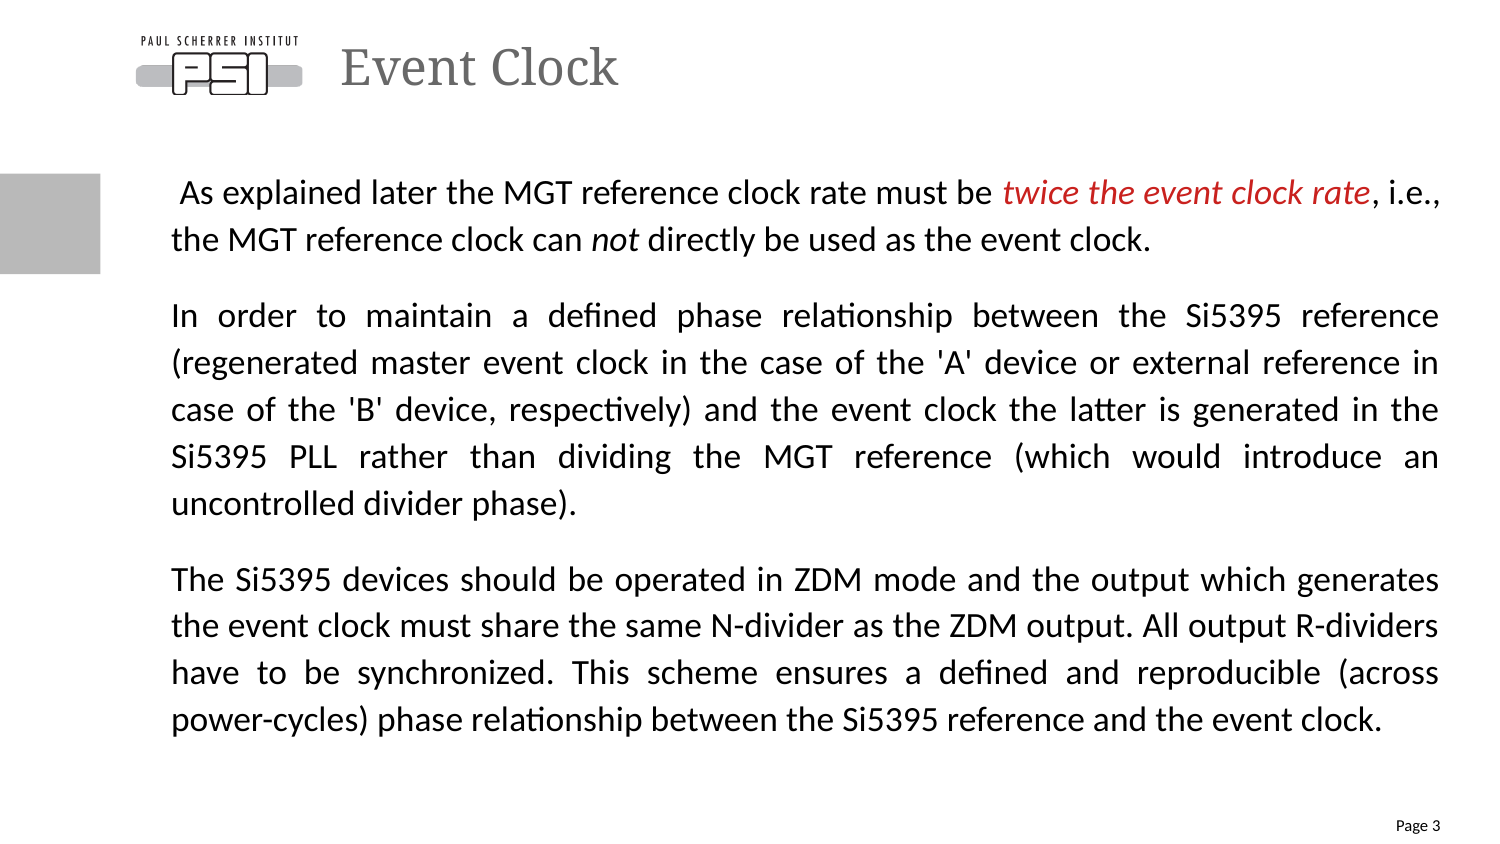

Event Clock
# As explained later the MGT reference clock rate must be twice the event clock rate, i.e., the MGT reference clock can not directly be used as the event clock.
In order to maintain a defined phase relationship between the Si5395 reference (regenerated master event clock in the case of the 'A' device or external reference in case of the 'B' device, respectively) and the event clock the latter is generated in the Si5395 PLL rather than dividing the MGT reference (which would introduce an uncontrolled divider phase).
The Si5395 devices should be operated in ZDM mode and the output which generates the event clock must share the same N-divider as the ZDM output. All output R-dividers have to be synchronized. This scheme ensures a defined and reproducible (across power-cycles) phase relationship between the Si5395 reference and the event clock.
Page